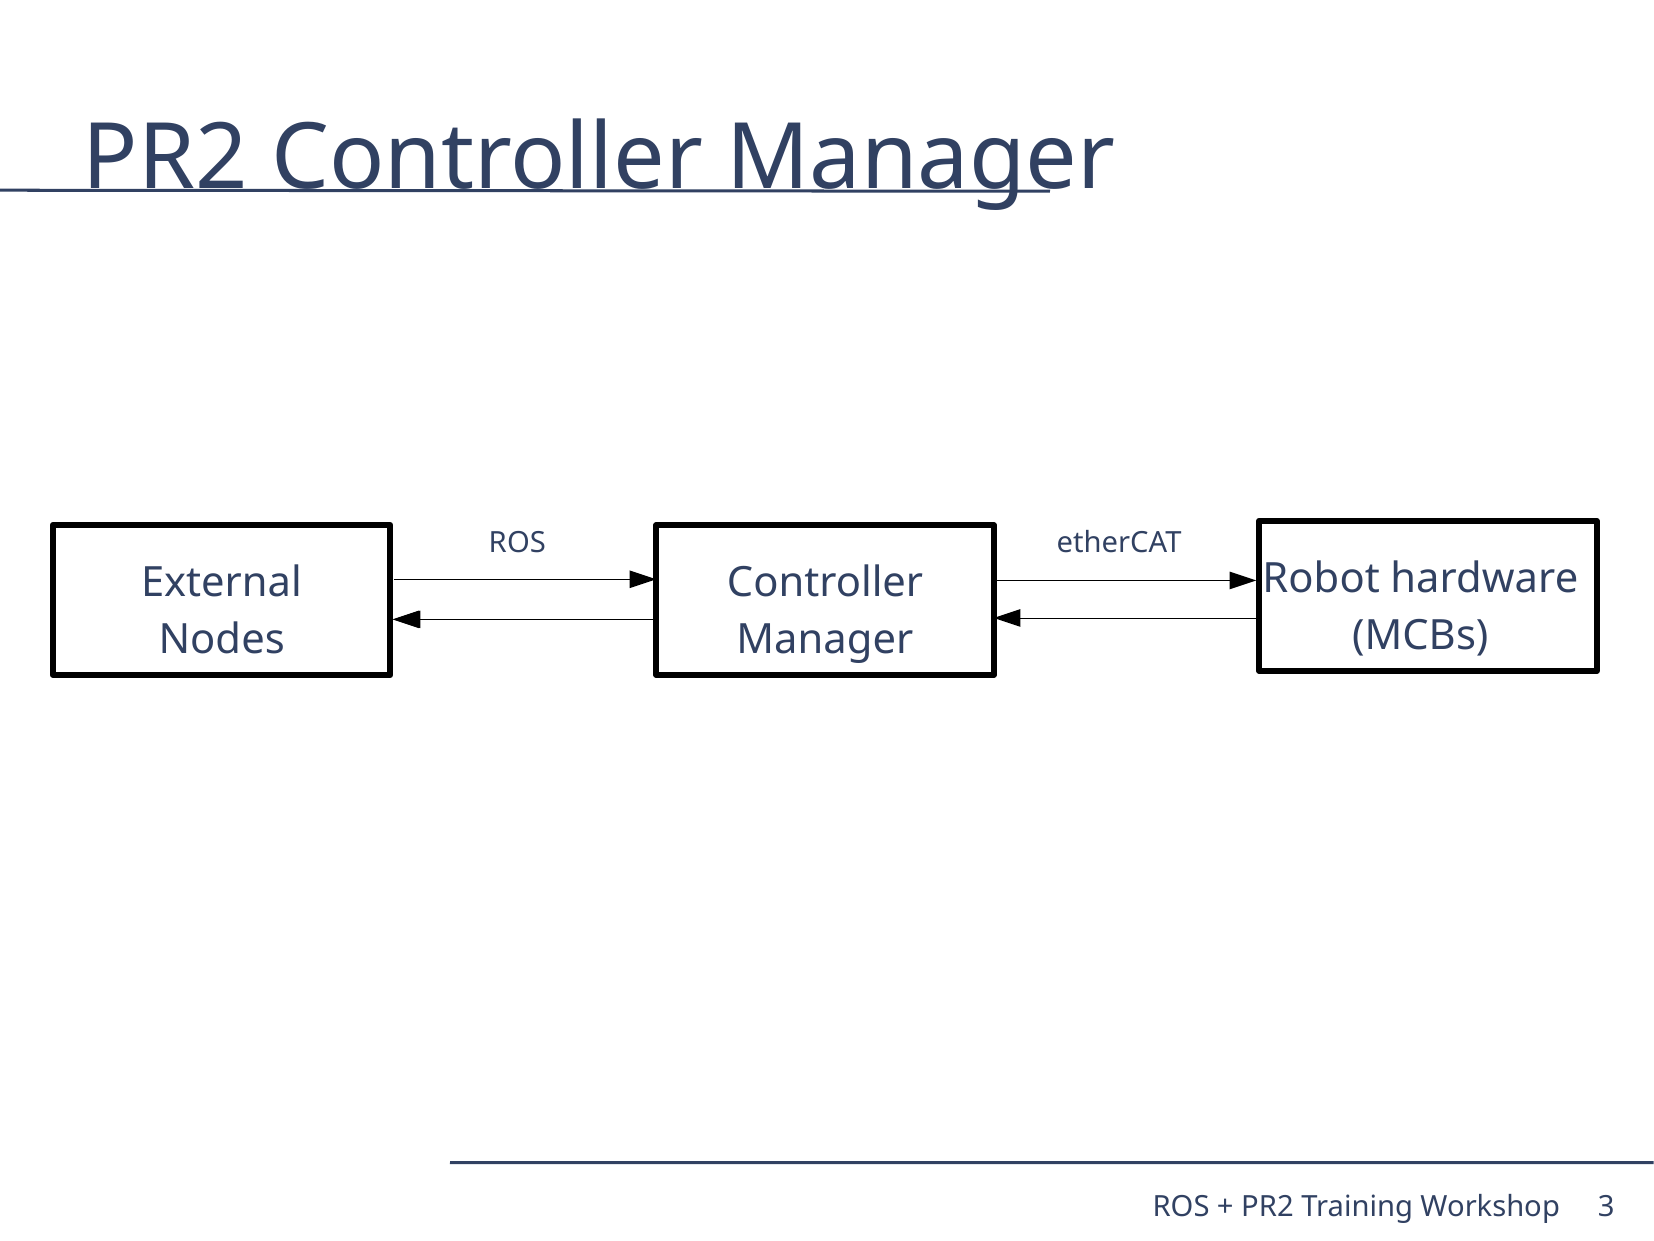

# PR2 Controller Manager
ROS
etherCAT
Robot hardware
(MCBs)
Controller Manager
External Nodes